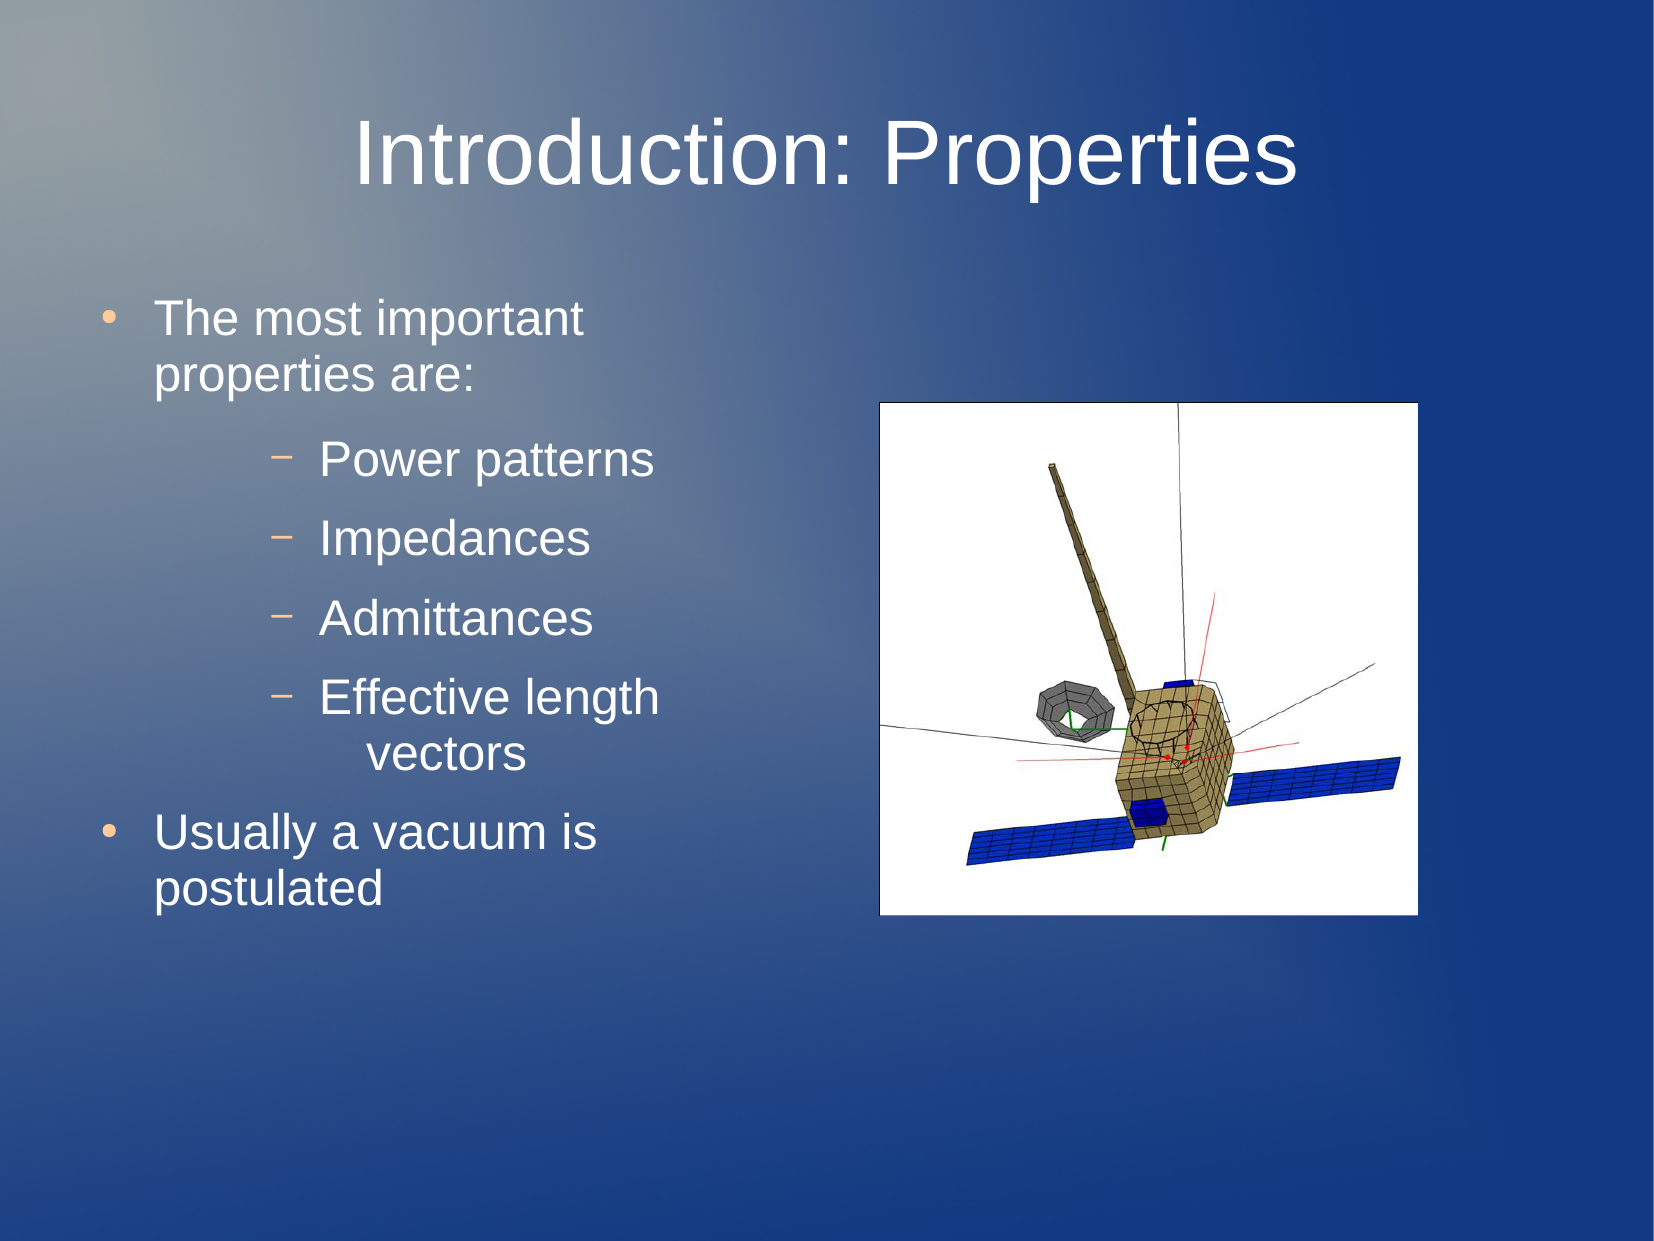

# Introduction: Properties
The most important properties are:
Power patterns
Impedances
Admittances
Effective length vectors
Usually a vacuum is postulated